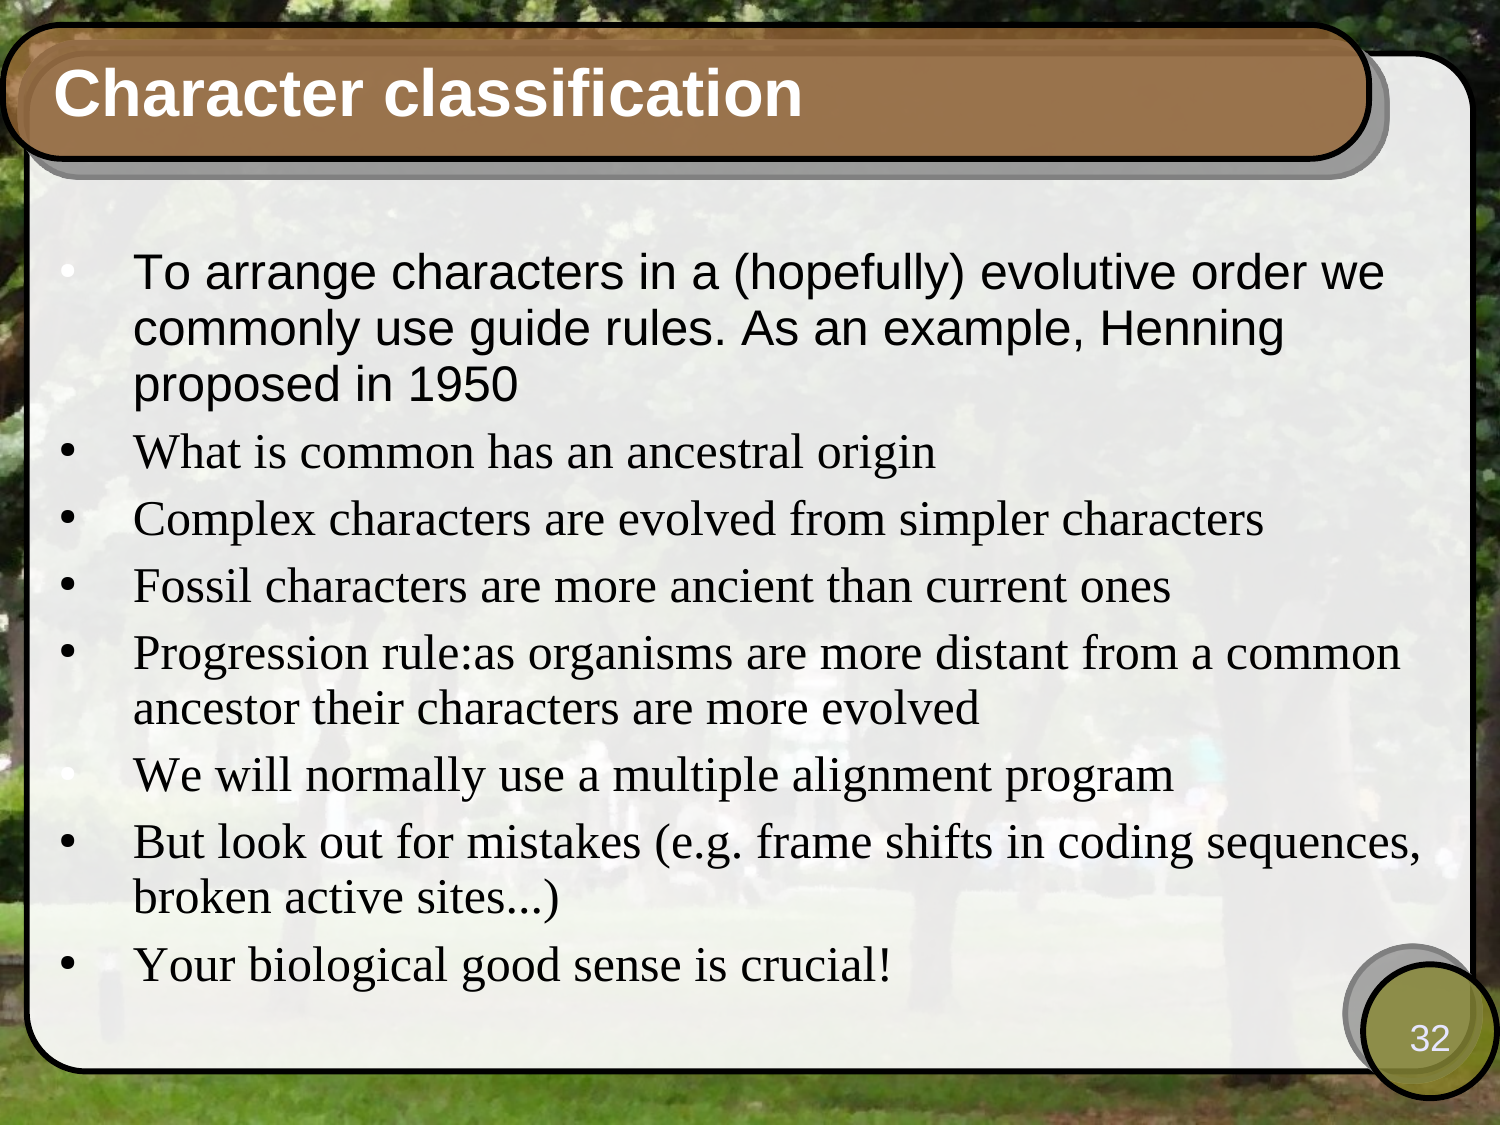

# Character classification
To arrange characters in a (hopefully) evolutive order we commonly use guide rules. As an example, Henning proposed in 1950
What is common has an ancestral origin
Complex characters are evolved from simpler characters
Fossil characters are more ancient than current ones
Progression rule:as organisms are more distant from a common ancestor their characters are more evolved
We will normally use a multiple alignment program
But look out for mistakes (e.g. frame shifts in coding sequences, broken active sites...)
Your biological good sense is crucial!
32